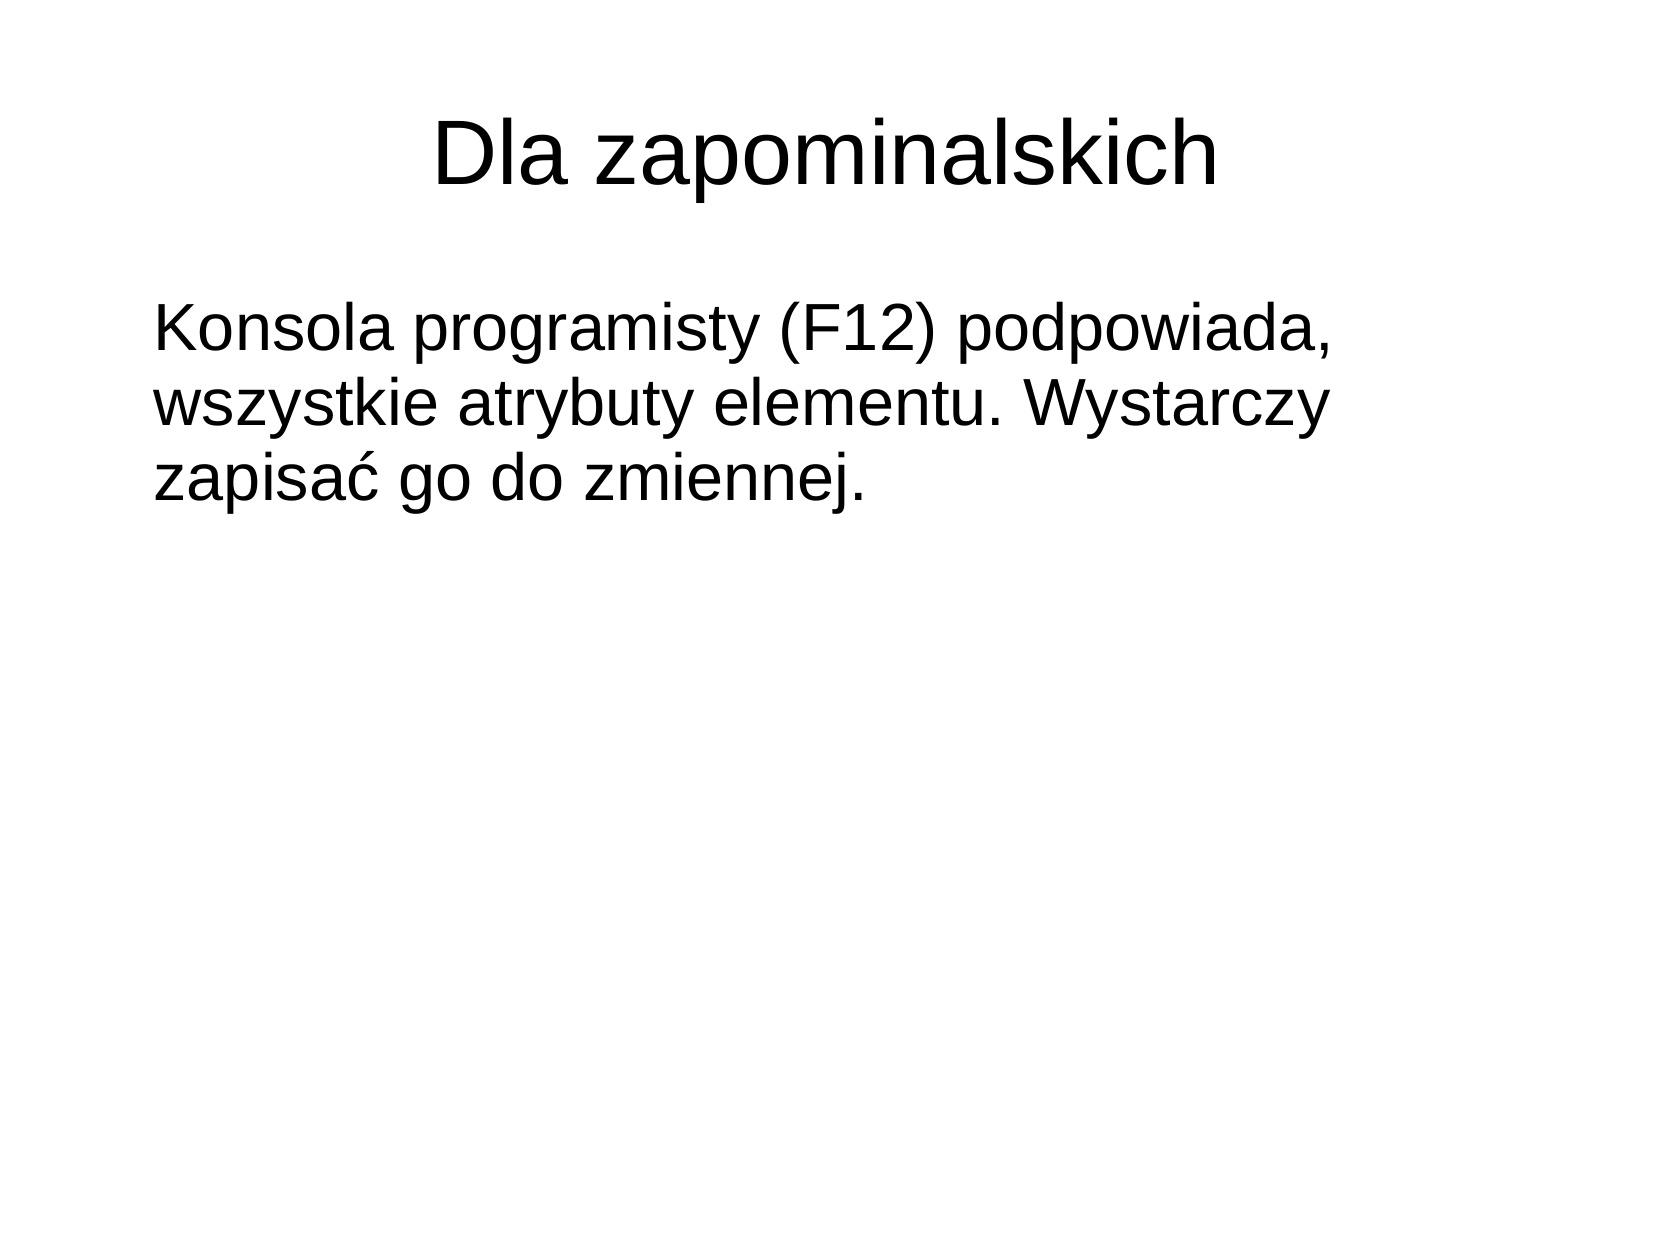

# Dla zapominalskich
Konsola programisty (F12) podpowiada, wszystkie atrybuty elementu. Wystarczy zapisać go do zmiennej.